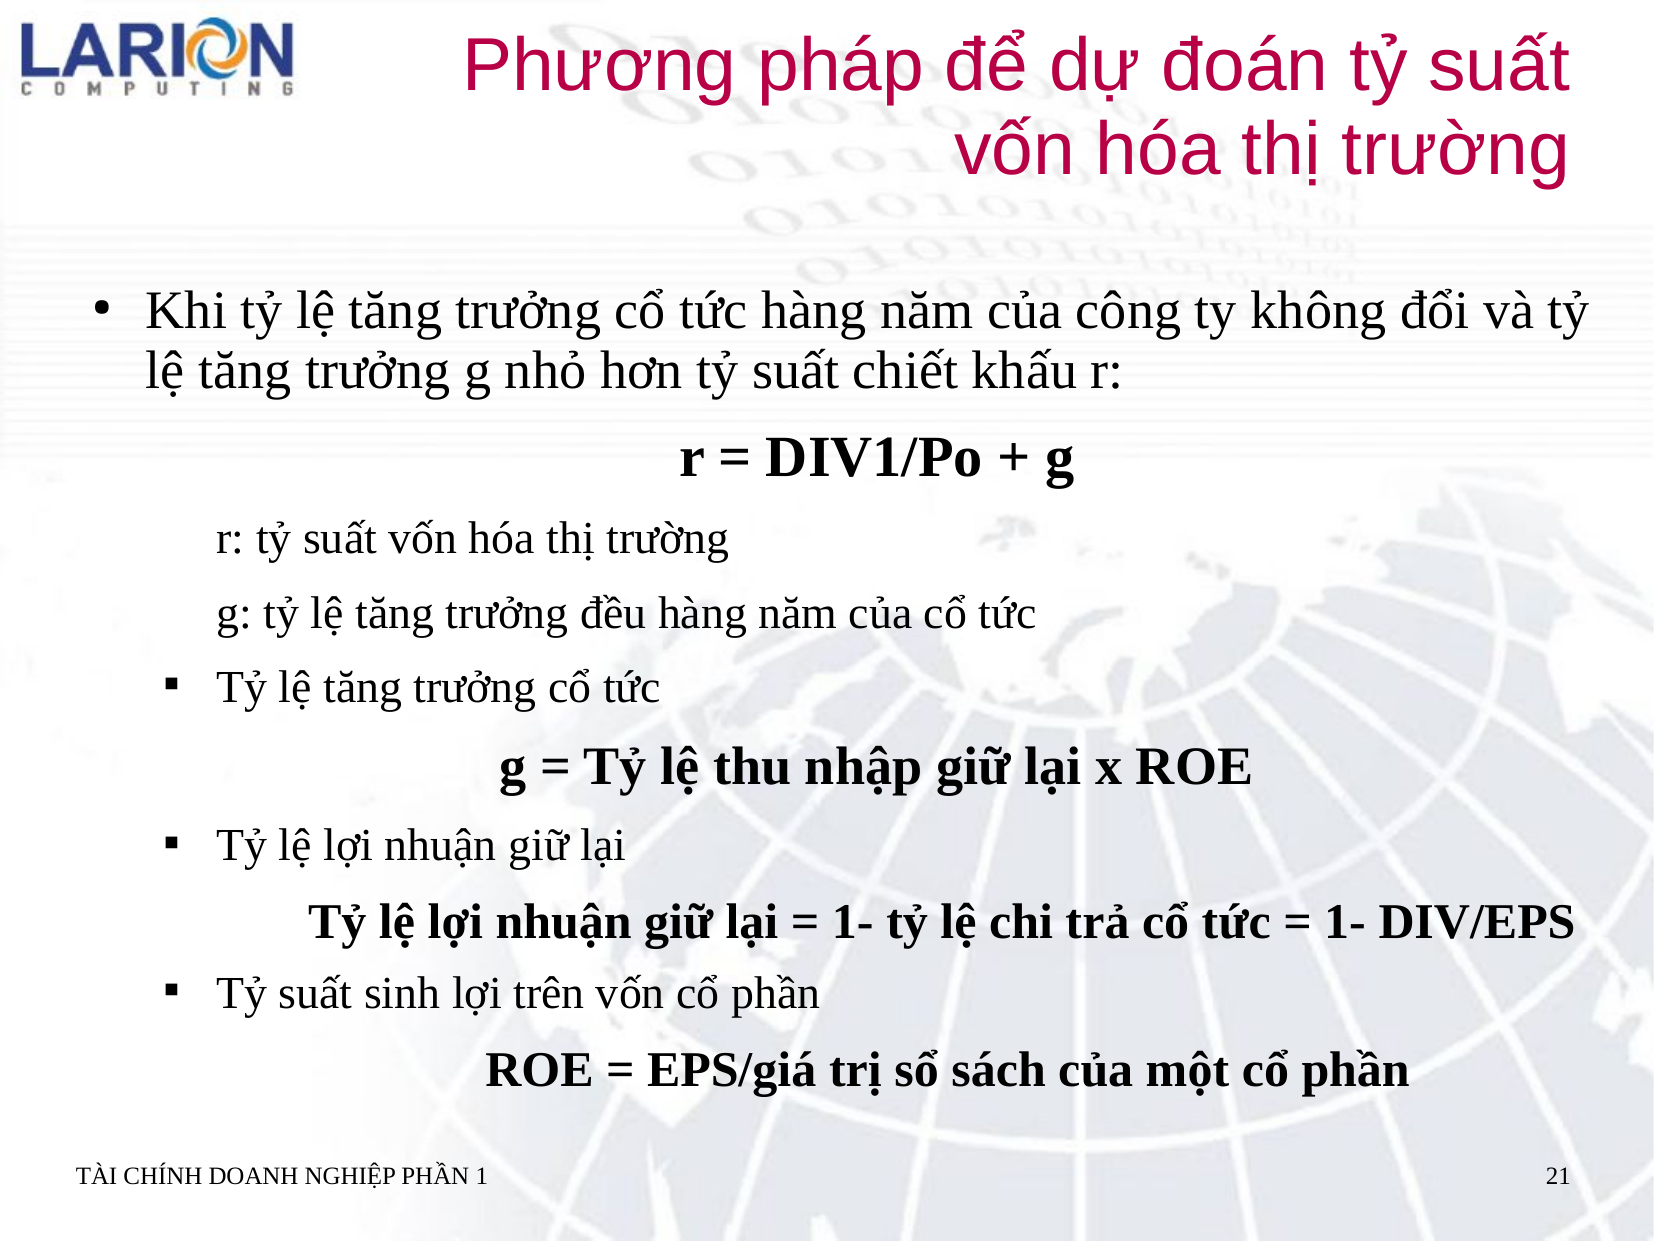

# Phương pháp để dự đoán tỷ suất vốn hóa thị trường
Khi tỷ lệ tăng trưởng cổ tức hàng năm của công ty không đổi và tỷ lệ tăng trưởng g nhỏ hơn tỷ suất chiết khấu r:
r = DIV1/Po + g
r: tỷ suất vốn hóa thị trường
g: tỷ lệ tăng trưởng đều hàng năm của cổ tức
Tỷ lệ tăng trưởng cổ tức
g = Tỷ lệ thu nhập giữ lại x ROE
Tỷ lệ lợi nhuận giữ lại
Tỷ lệ lợi nhuận giữ lại = 1- tỷ lệ chi trả cổ tức = 1- DIV/EPS
Tỷ suất sinh lợi trên vốn cổ phần
ROE = EPS/giá trị sổ sách của một cổ phần
TÀI CHÍNH DOANH NGHIỆP PHẦN 1
21